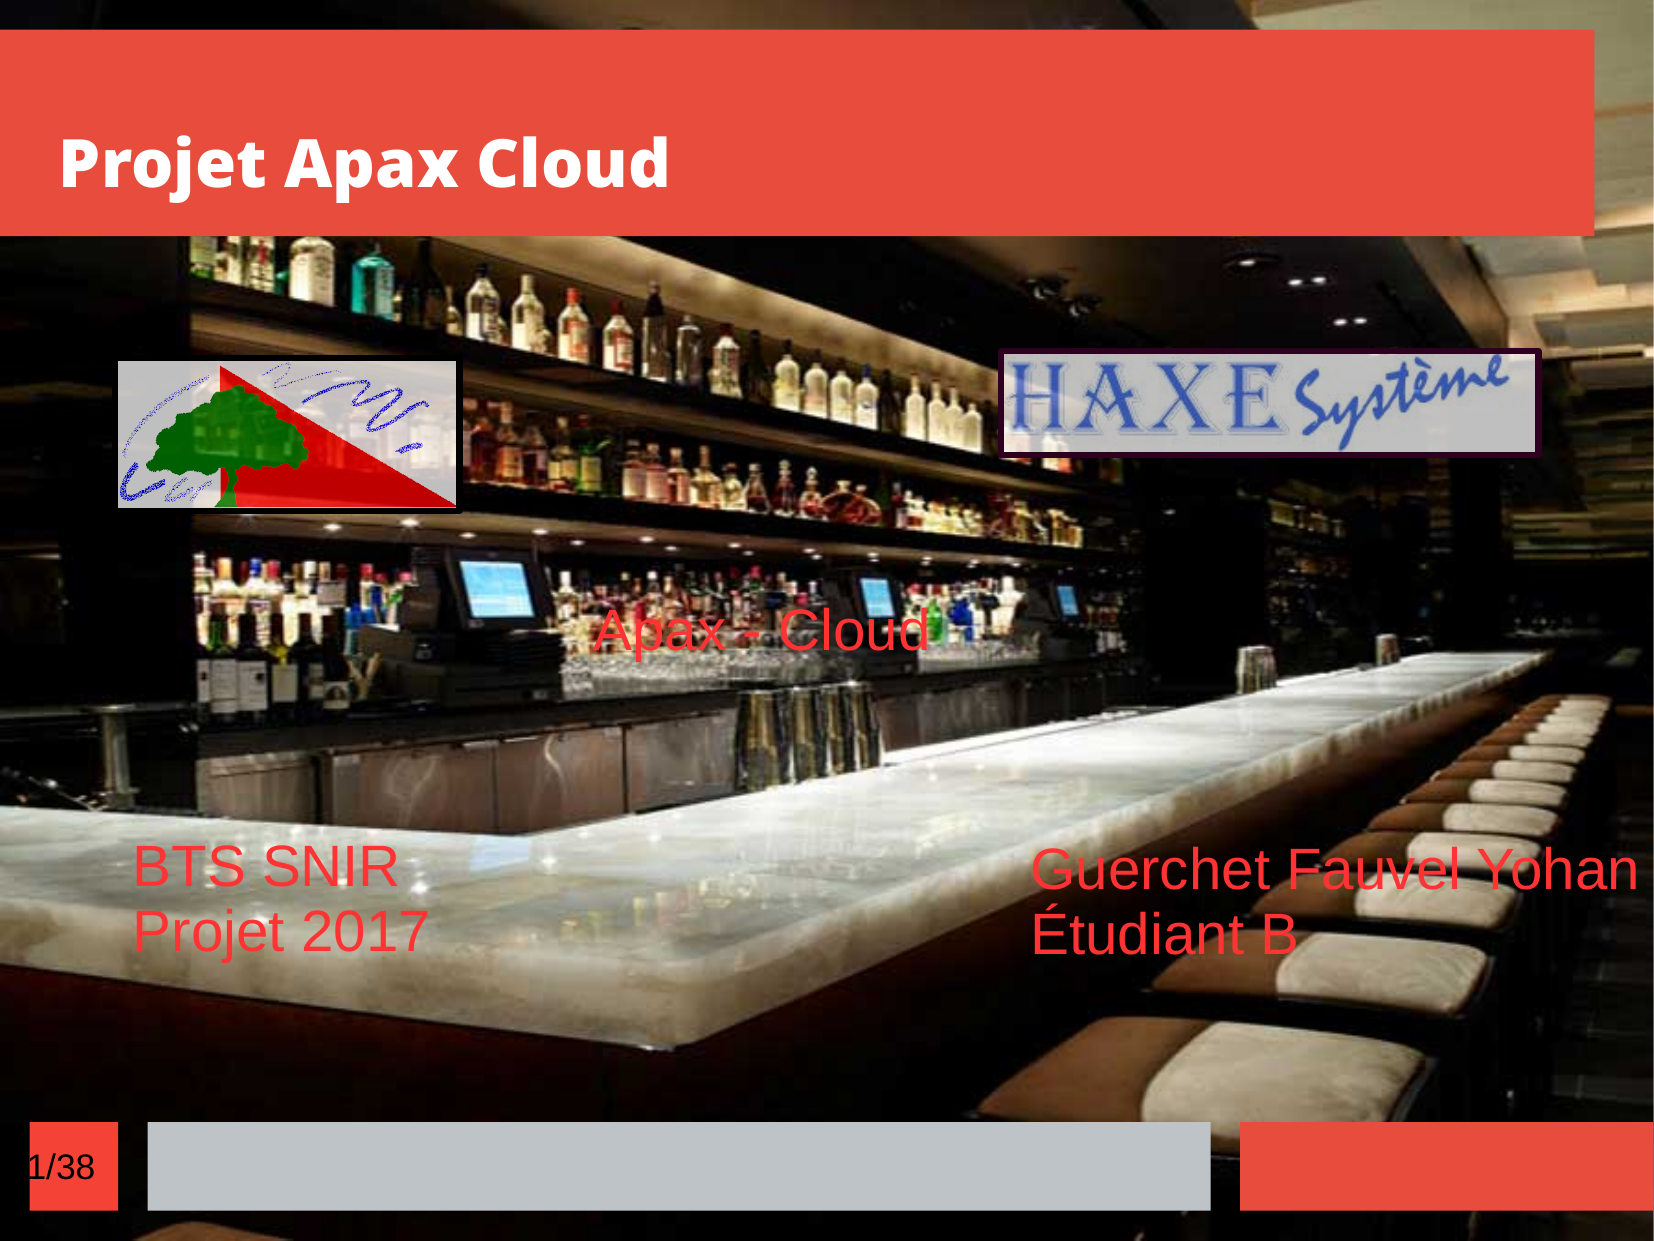

# Projet Apax Cloud
Apax - Cloud
BTS SNIR Projet 2017
Guerchet Fauvel Yohan
Étudiant B